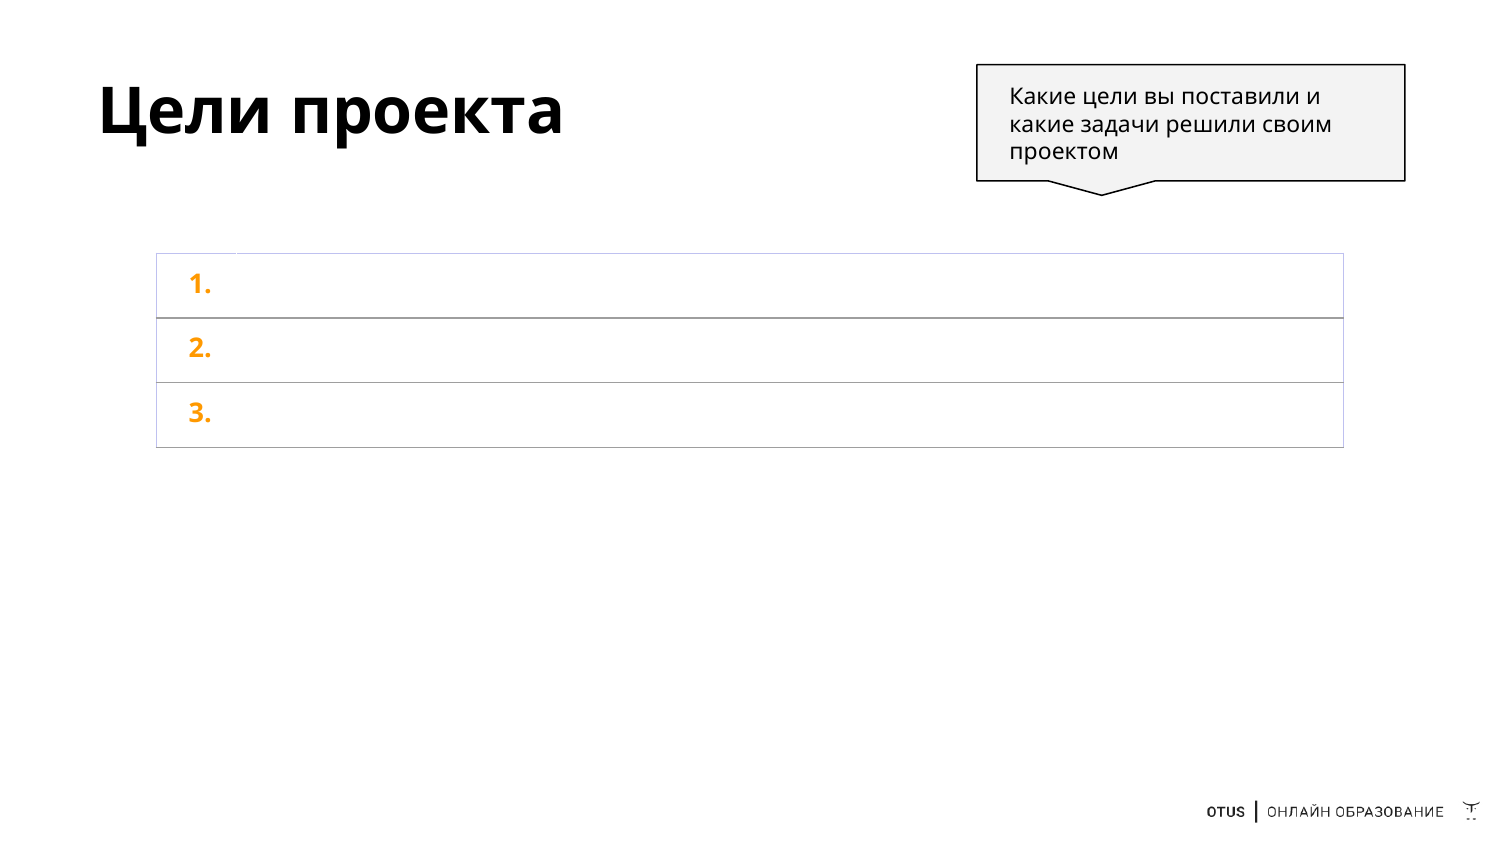

# Цели проекта
Какие цели вы поставили и какие задачи решили своим проектом
| 1. | |
| --- | --- |
| 2. | |
| 3. | |